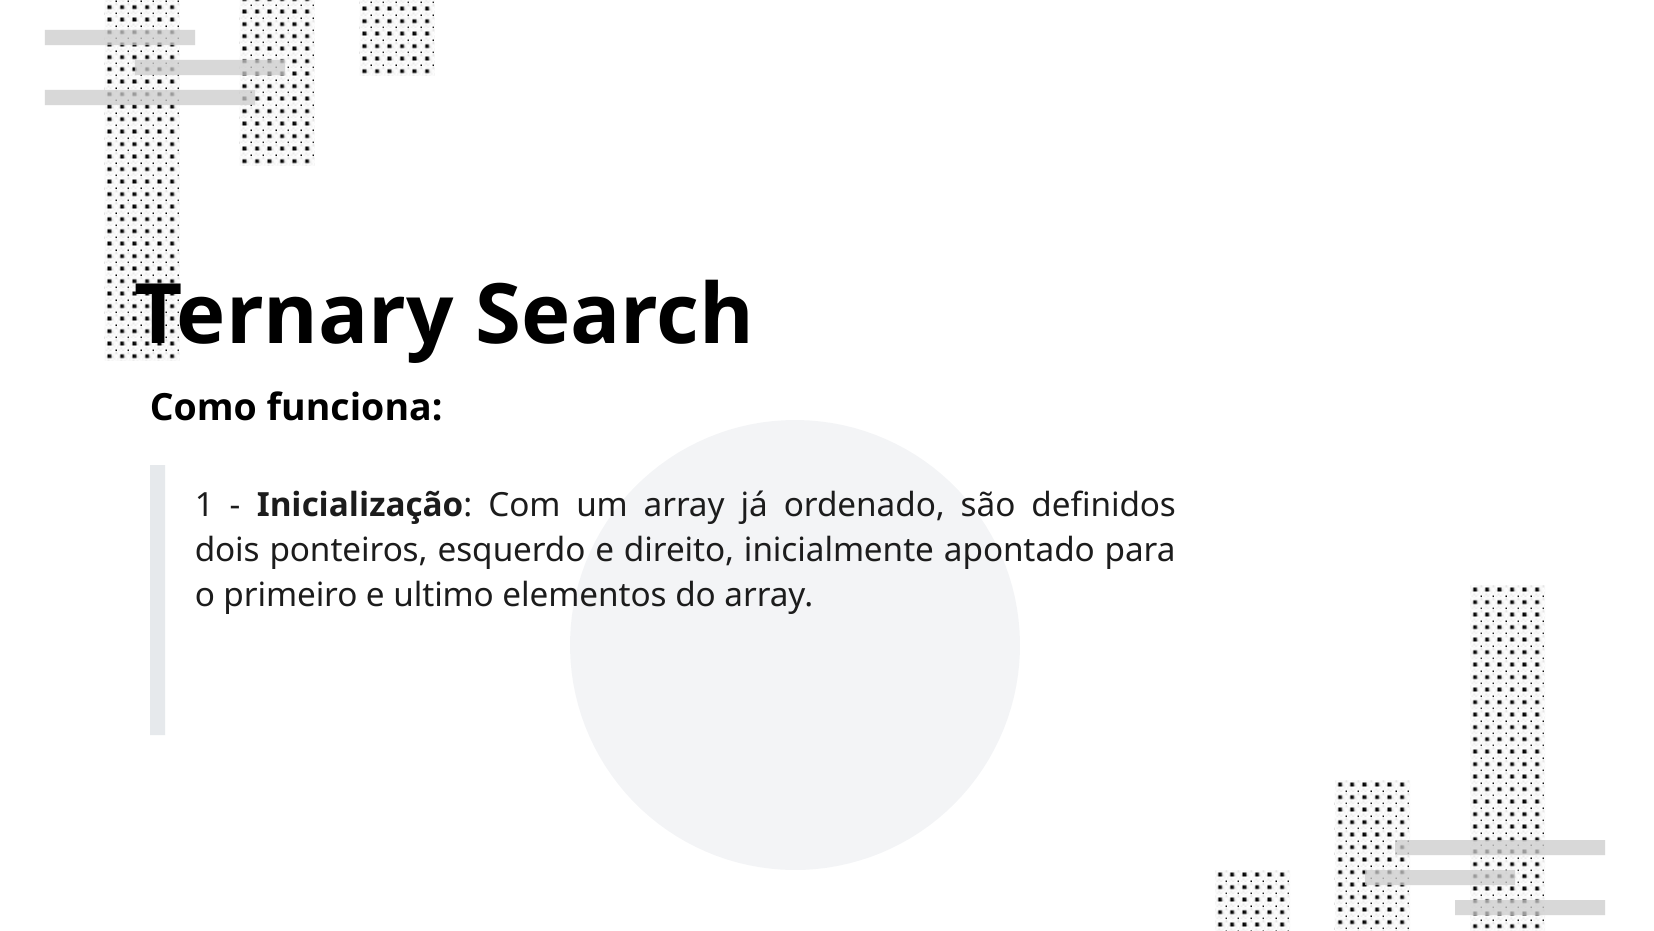

Ternary Search
Como funciona:
1 - Inicialização: Com um array já ordenado, são definidos dois ponteiros, esquerdo e direito, inicialmente apontado para o primeiro e ultimo elementos do array.